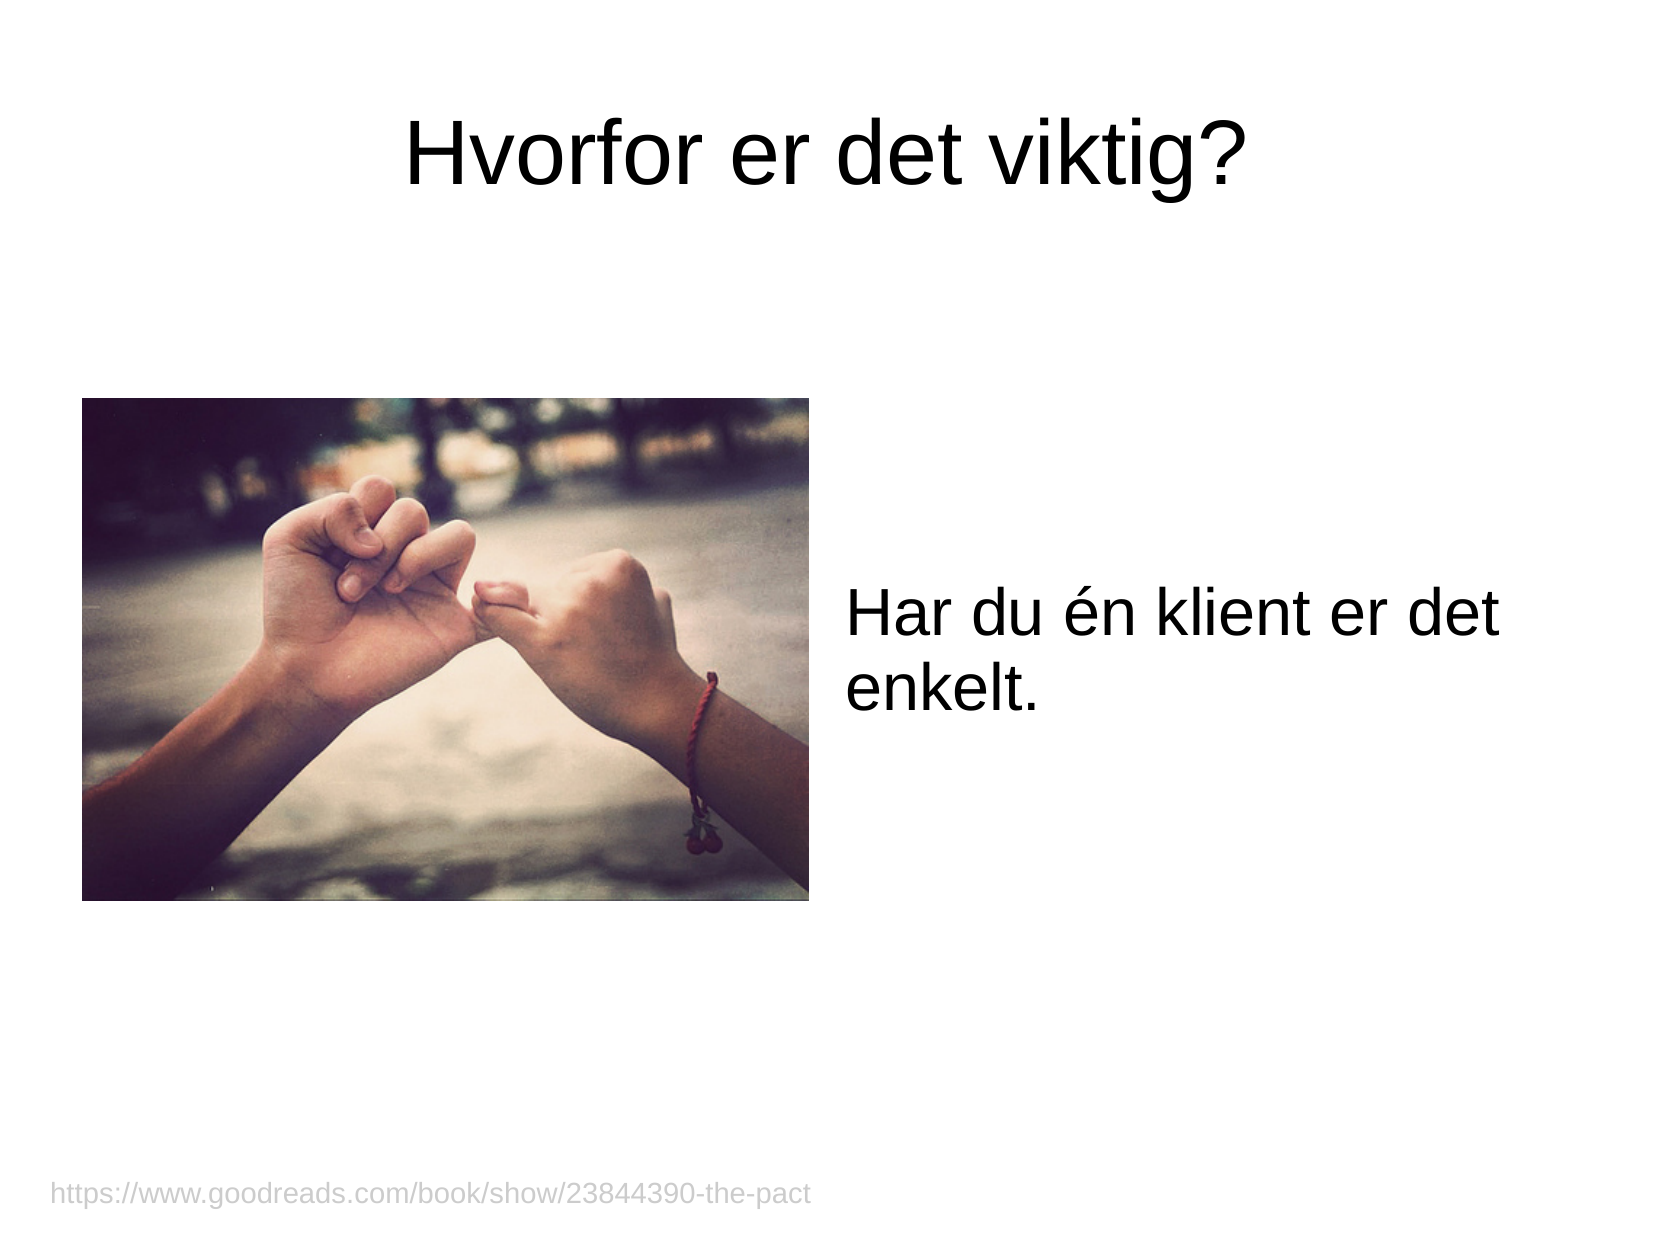

# Hvorfor er det viktig?
Har du én klient er det enkelt.
https://www.goodreads.com/book/show/23844390-the-pact